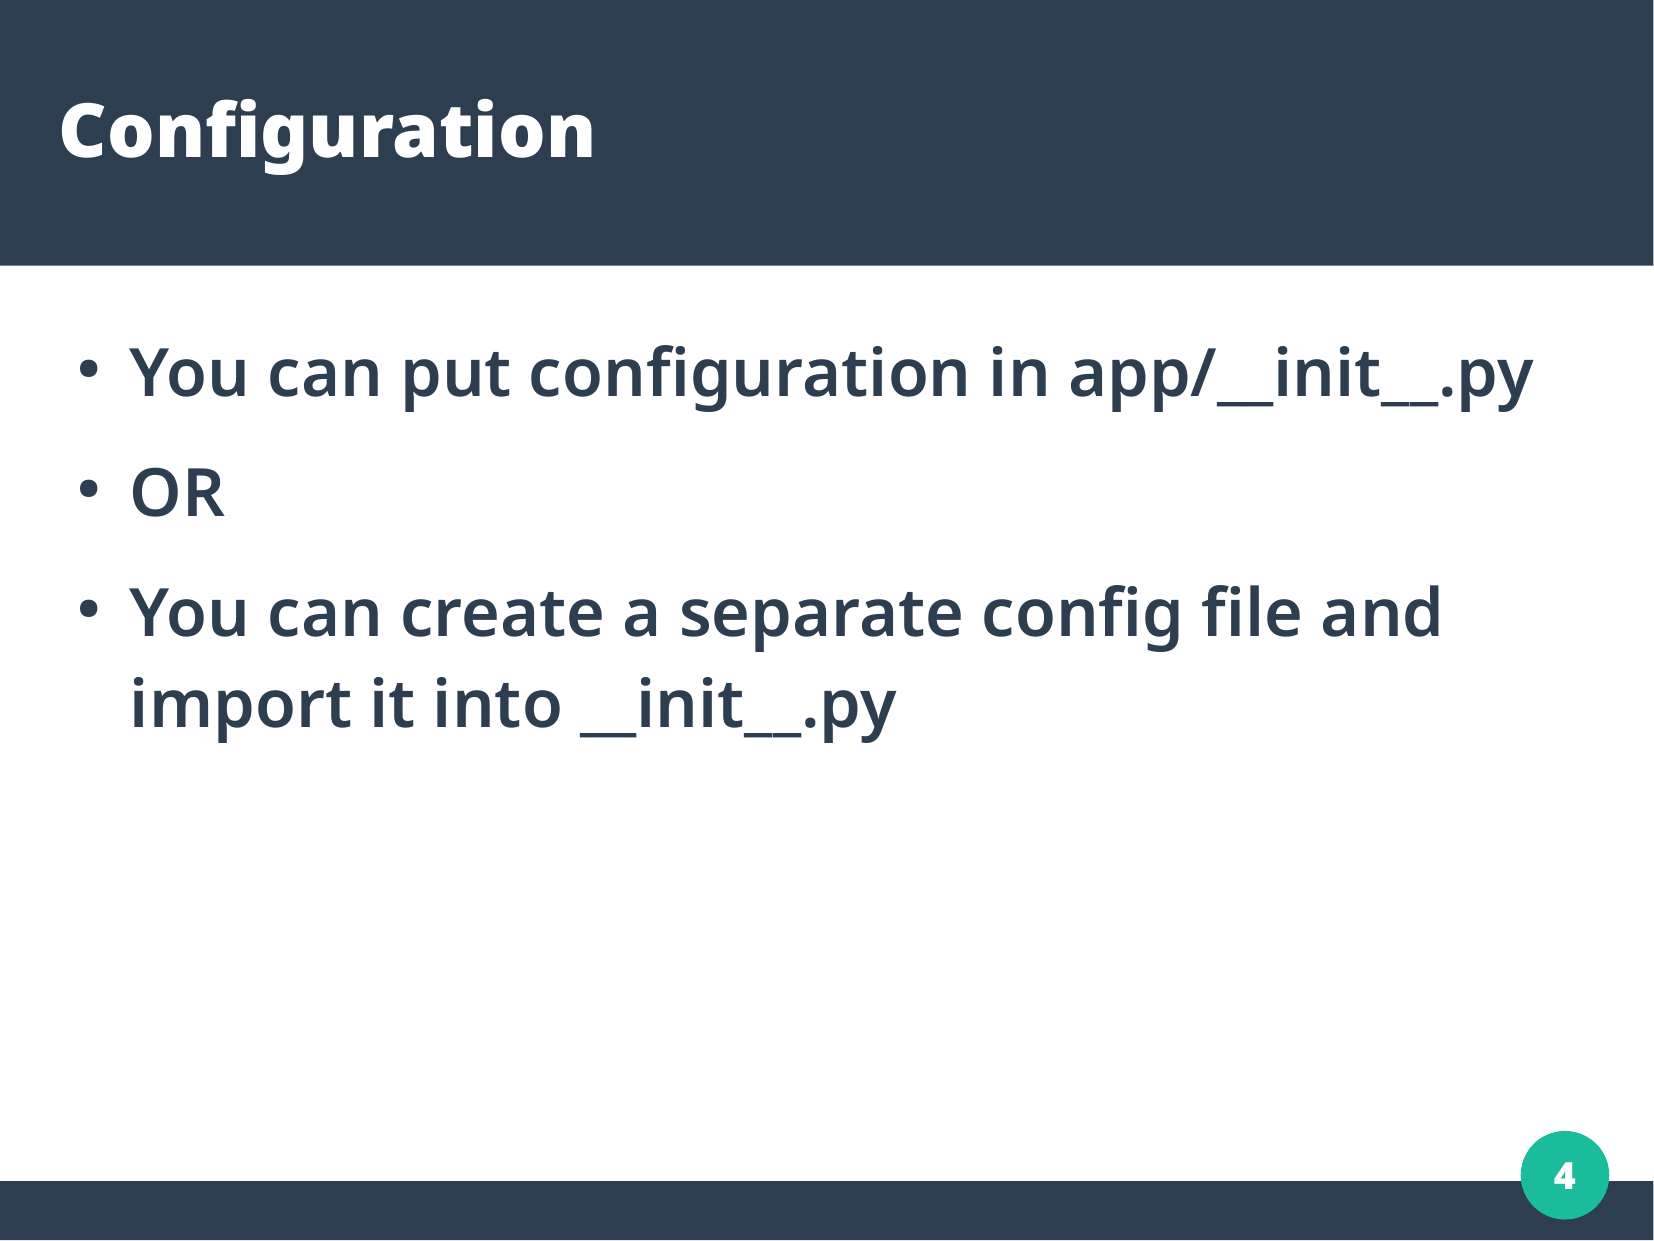

# Configuration
You can put configuration in app/__init__.py
OR
You can create a separate config file and import it into __init__.py
4